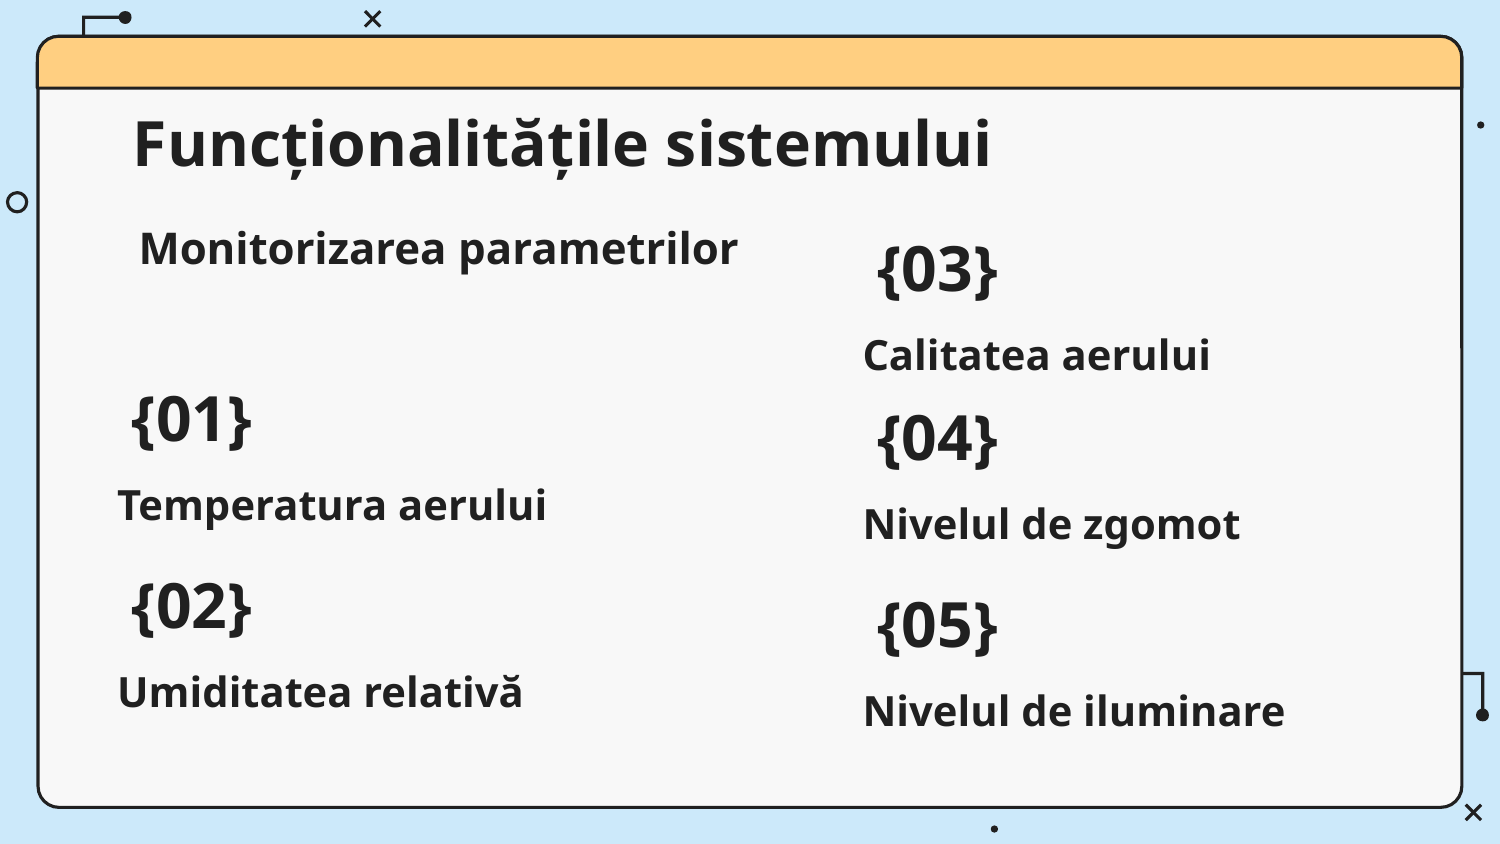

# Funcționalitățile sistemului
Monitorizarea parametrilor
{03}
Calitatea aerului
{01}
{04}
Temperatura aerului
Nivelul de zgomot
{02}
{05}
Umiditatea relativă
Nivelul de iluminare